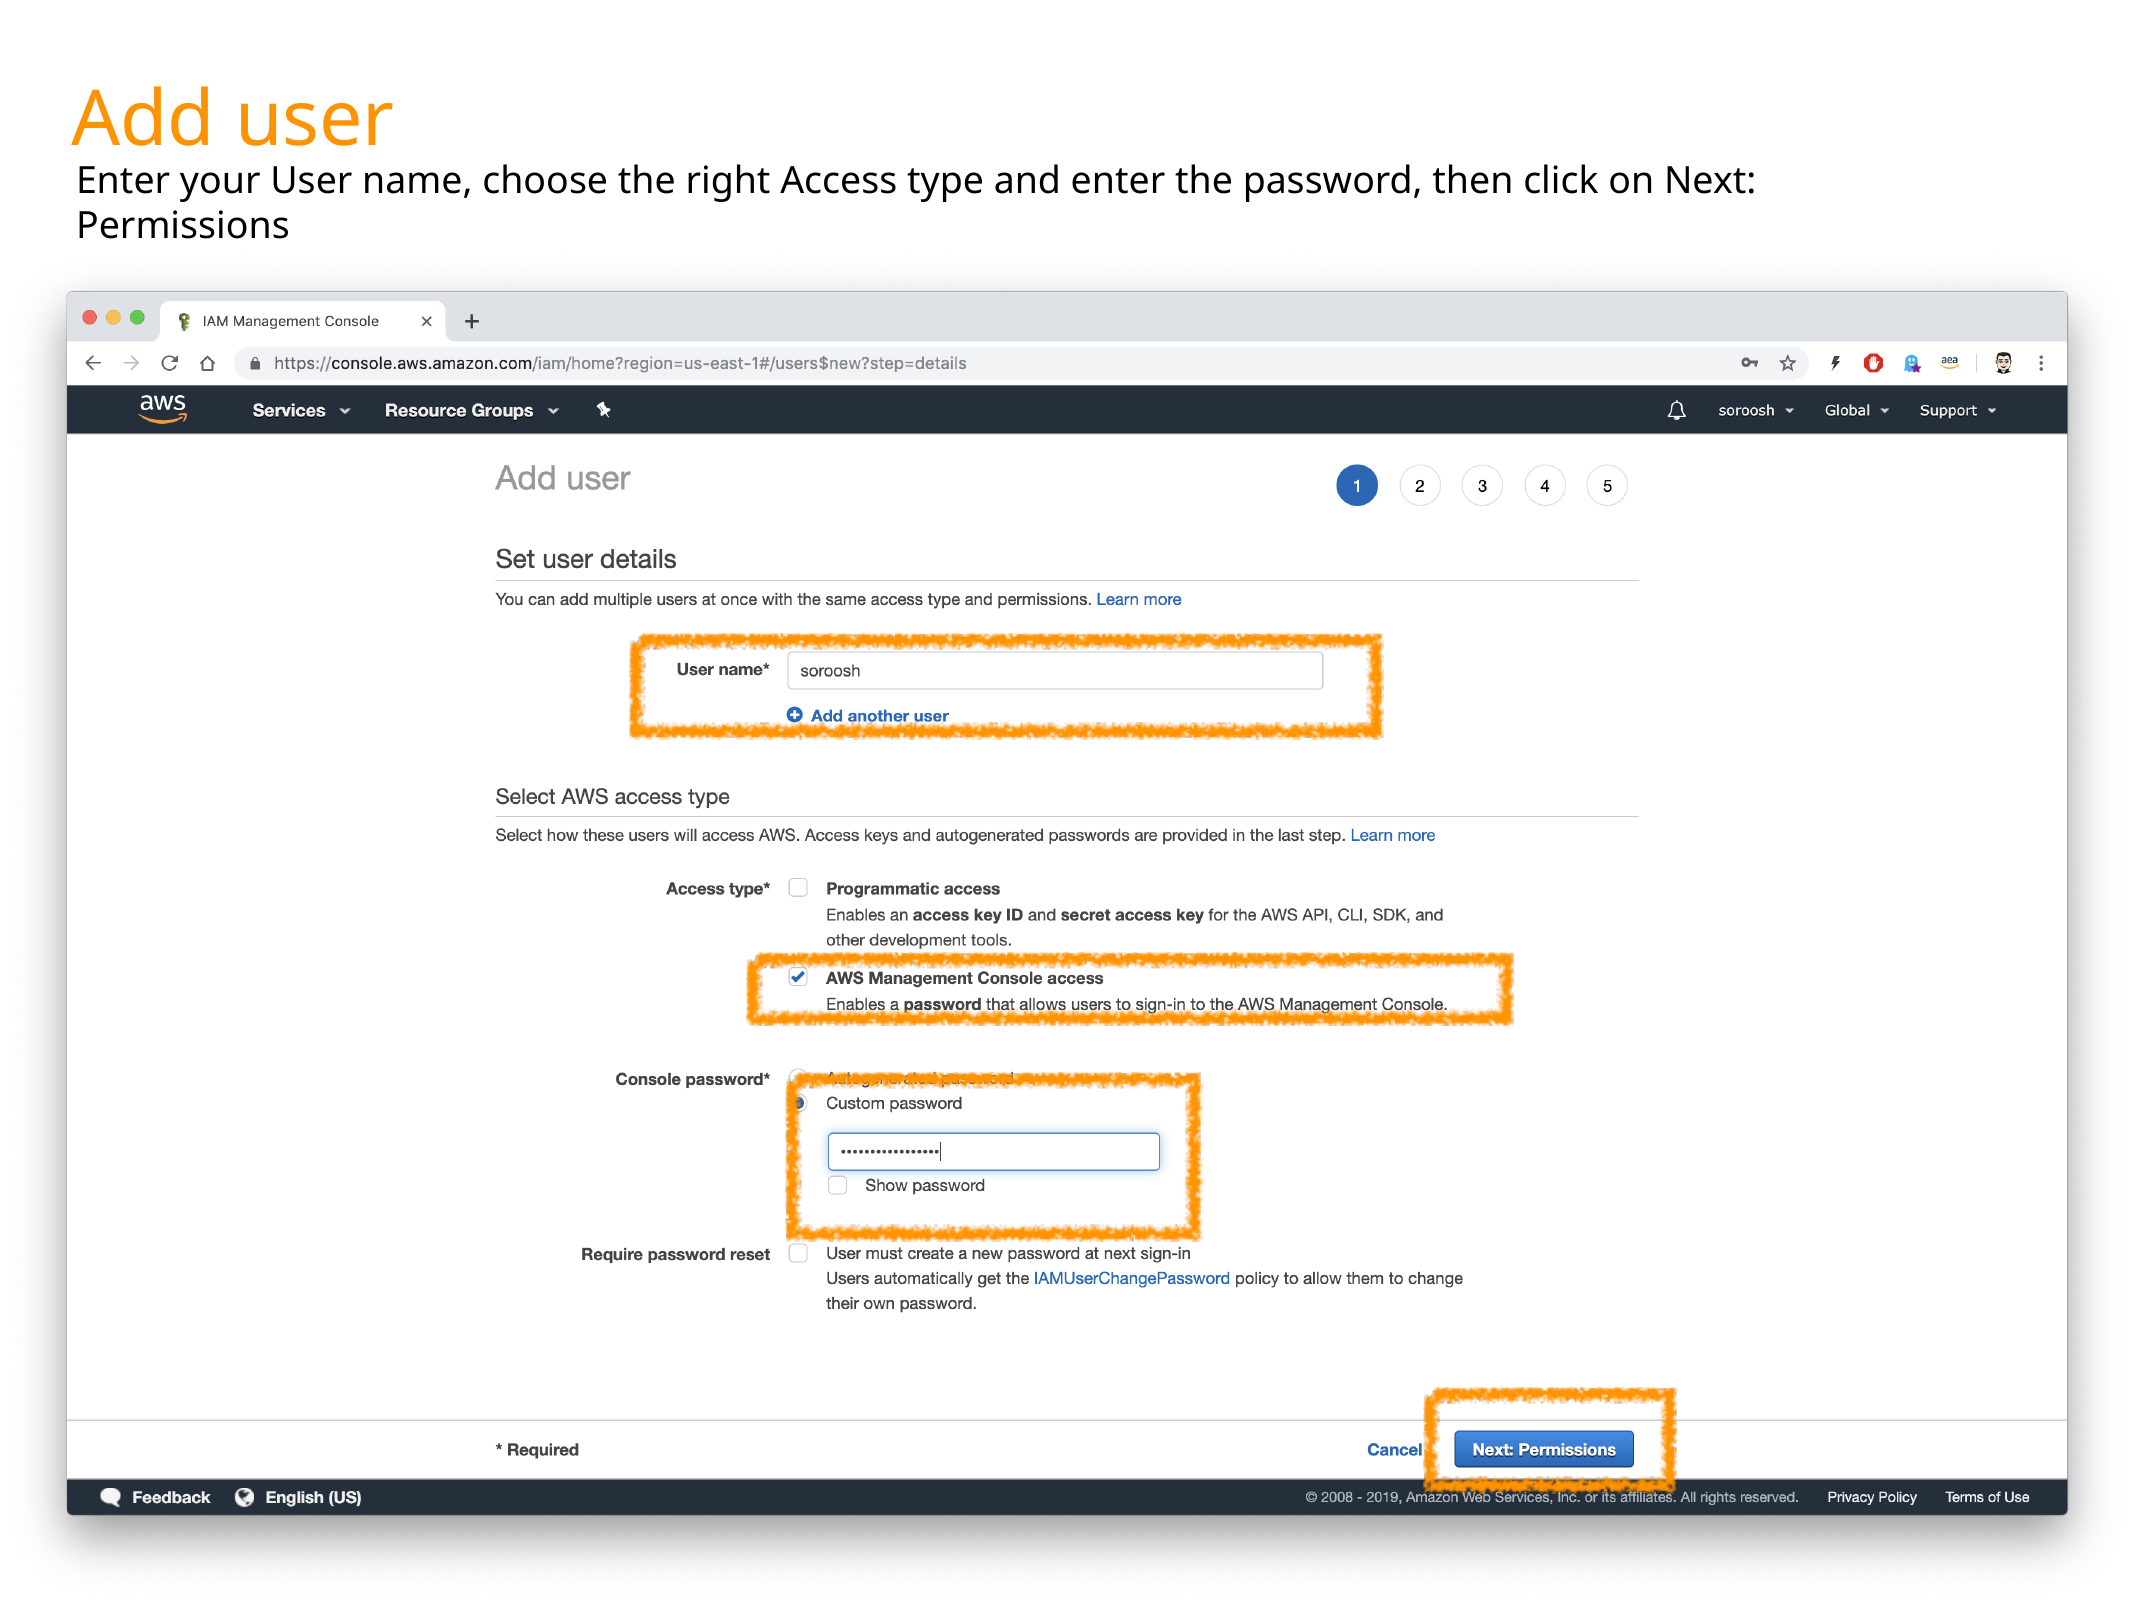

Add user
Enter your User name, choose the right Access type and enter the password, then click on Next: Permissions